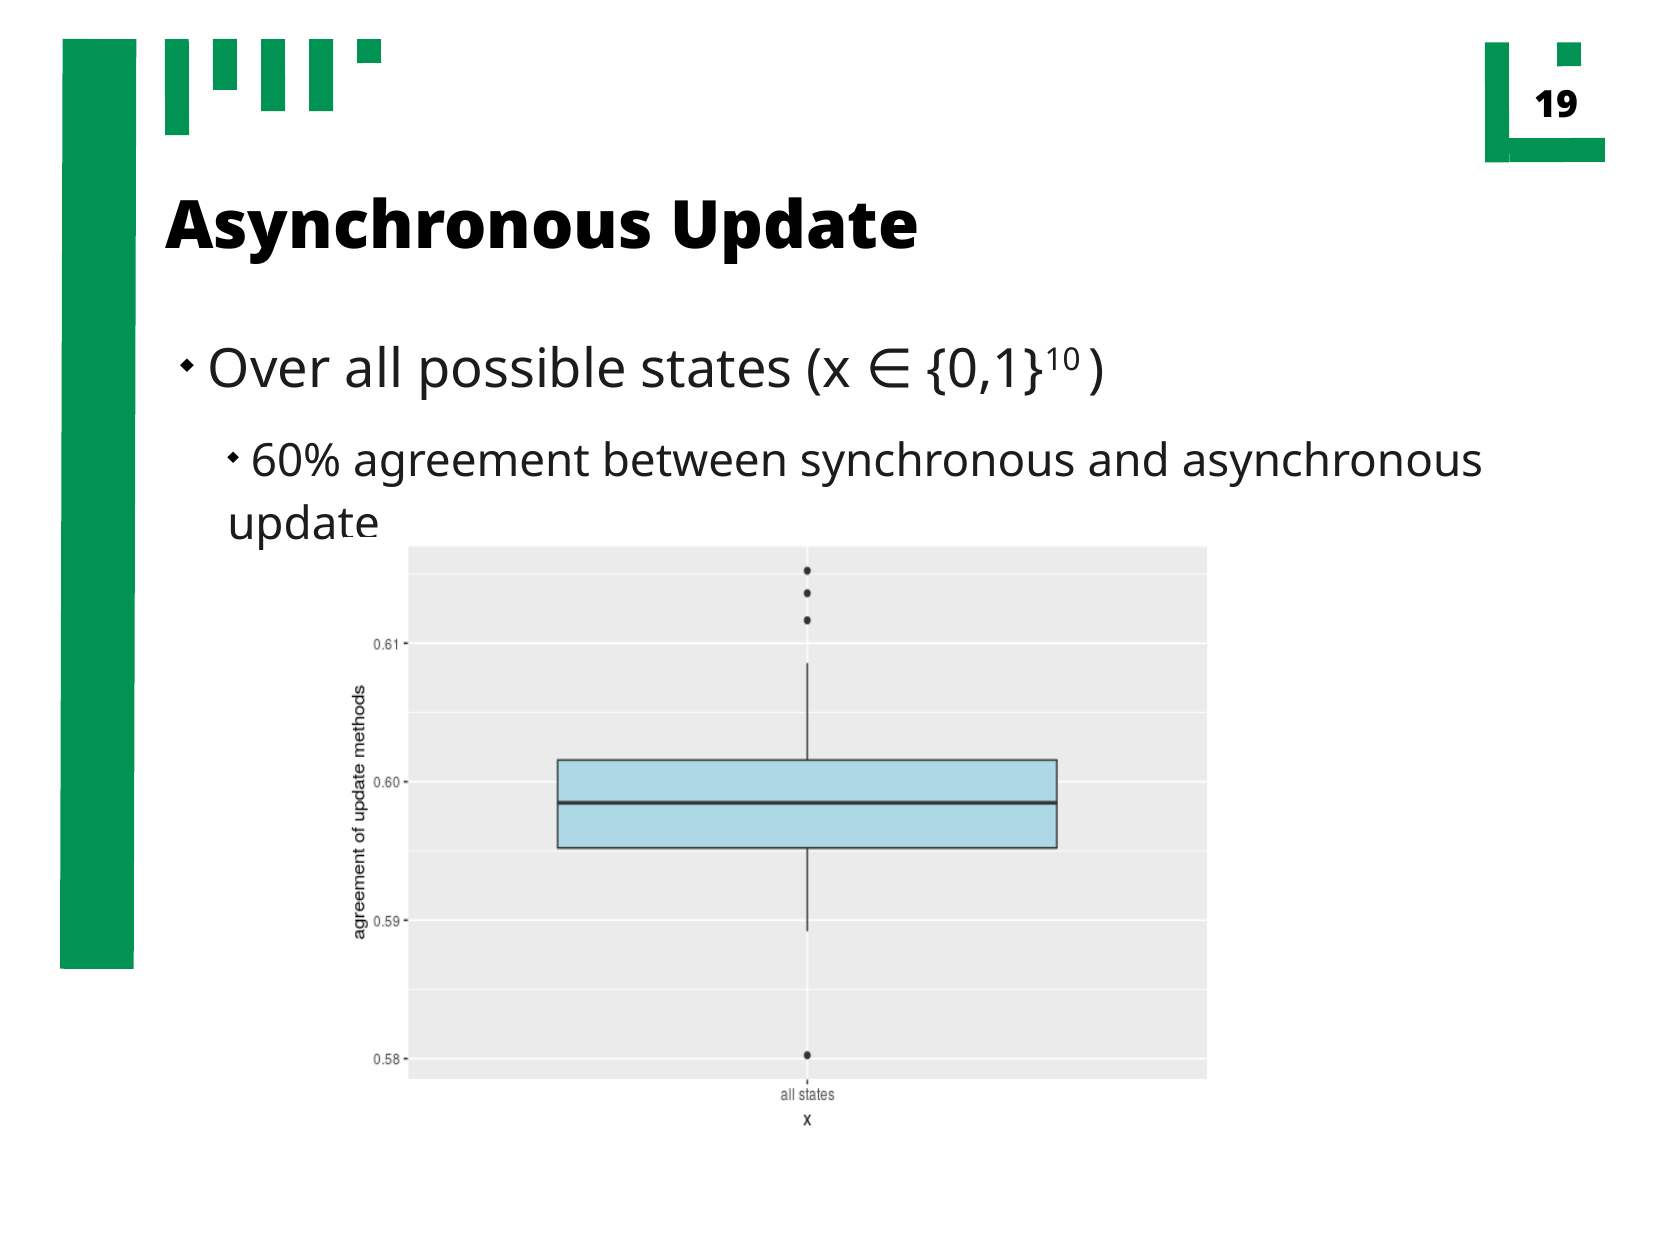

# Asynchronous Update
 Over all possible states (x ∈ {0,1}10 )
 60% agreement between synchronous and asynchronous update